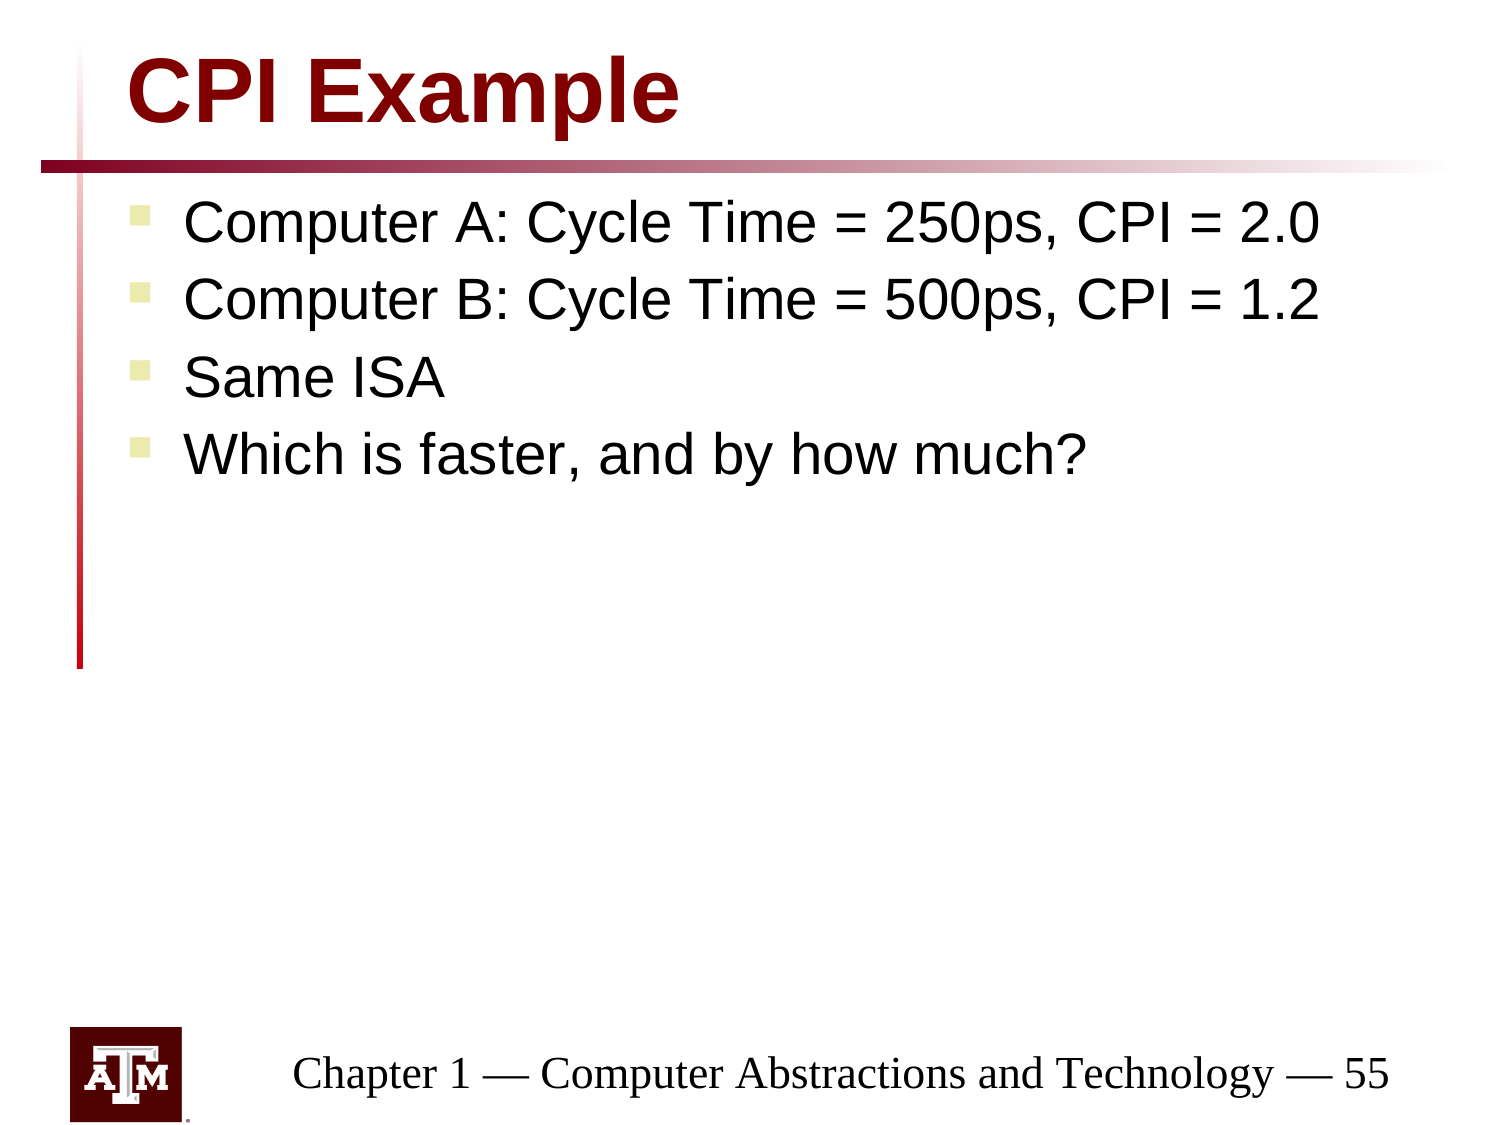

# CPI Example
Computer A: Cycle Time = 250ps, CPI = 2.0
Computer B: Cycle Time = 500ps, CPI = 1.2
Same ISA
Which is faster, and by how much?
Chapter 1 — Computer Abstractions and Technology